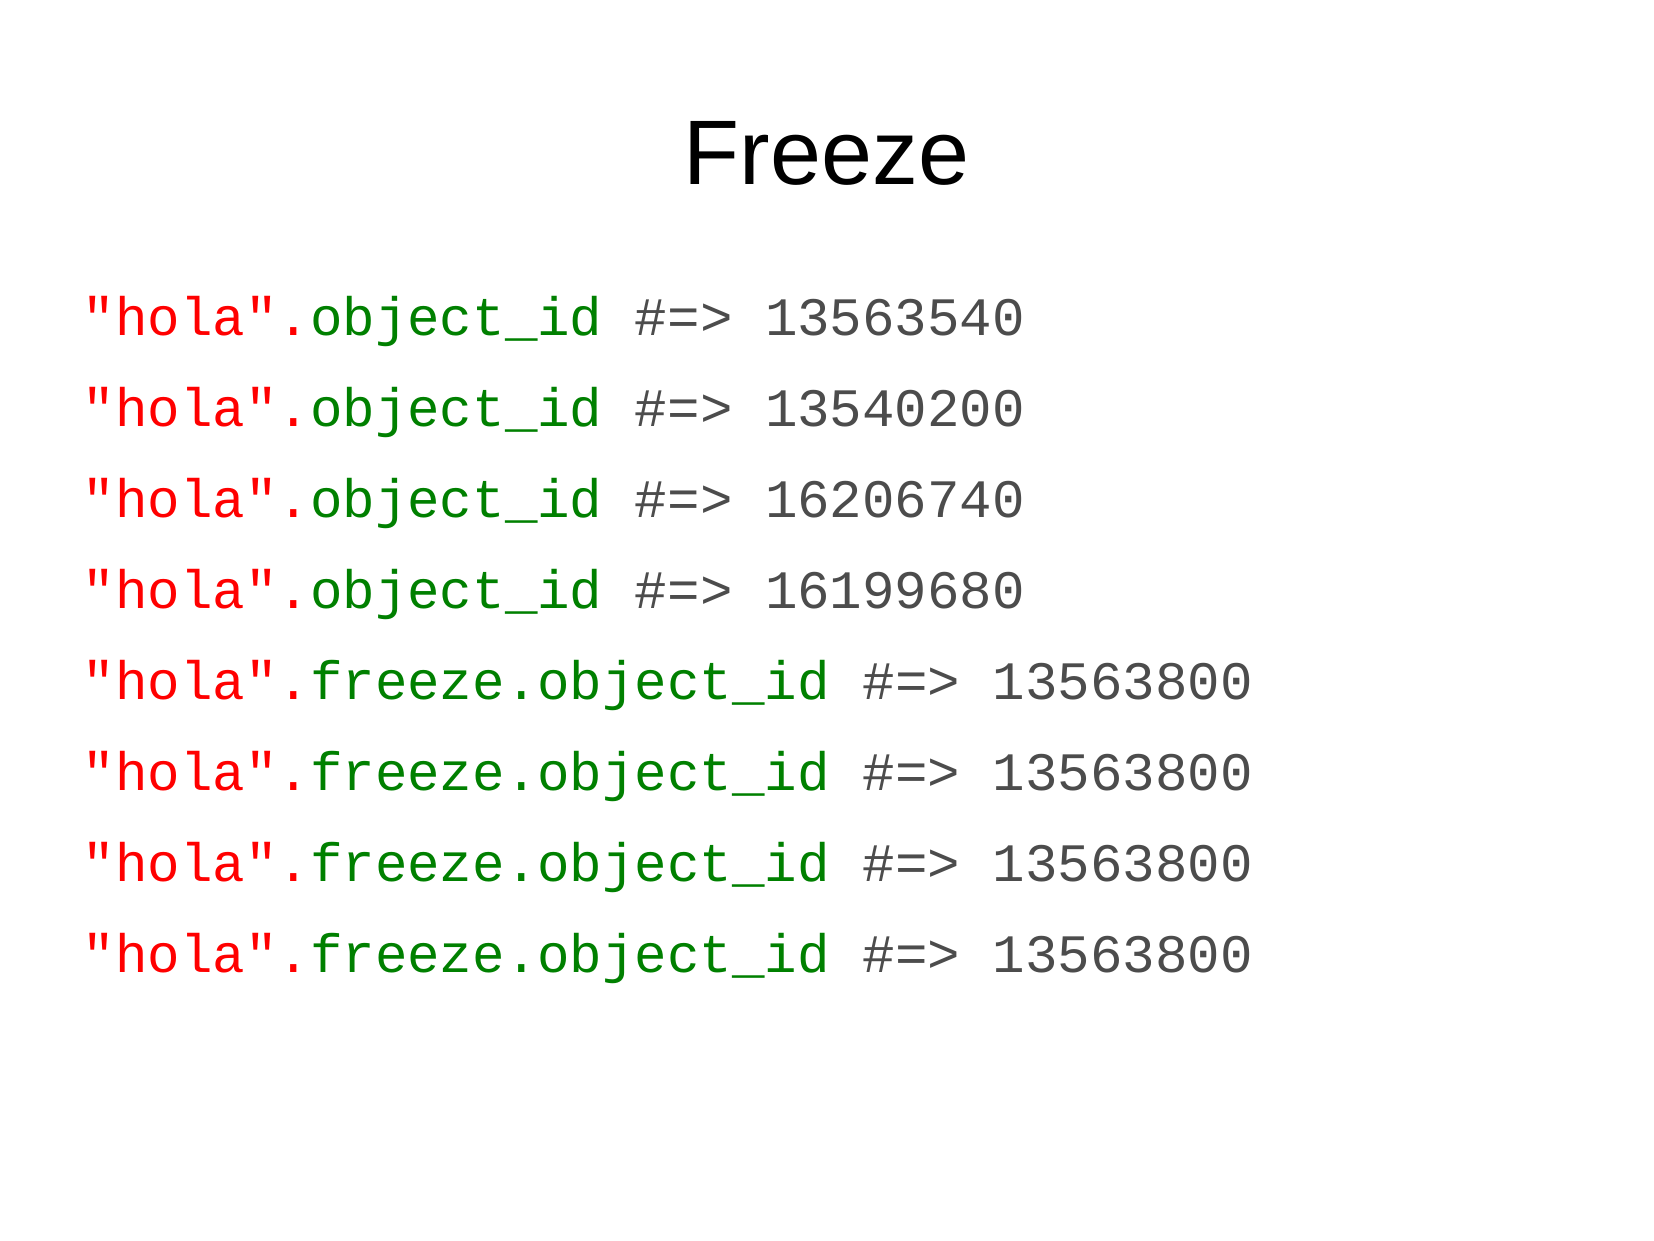

# Freeze
"hola".object_id #=> 13563540
"hola".object_id #=> 13540200
"hola".object_id #=> 16206740
"hola".object_id #=> 16199680
"hola".freeze.object_id #=> 13563800
"hola".freeze.object_id #=> 13563800
"hola".freeze.object_id #=> 13563800
"hola".freeze.object_id #=> 13563800